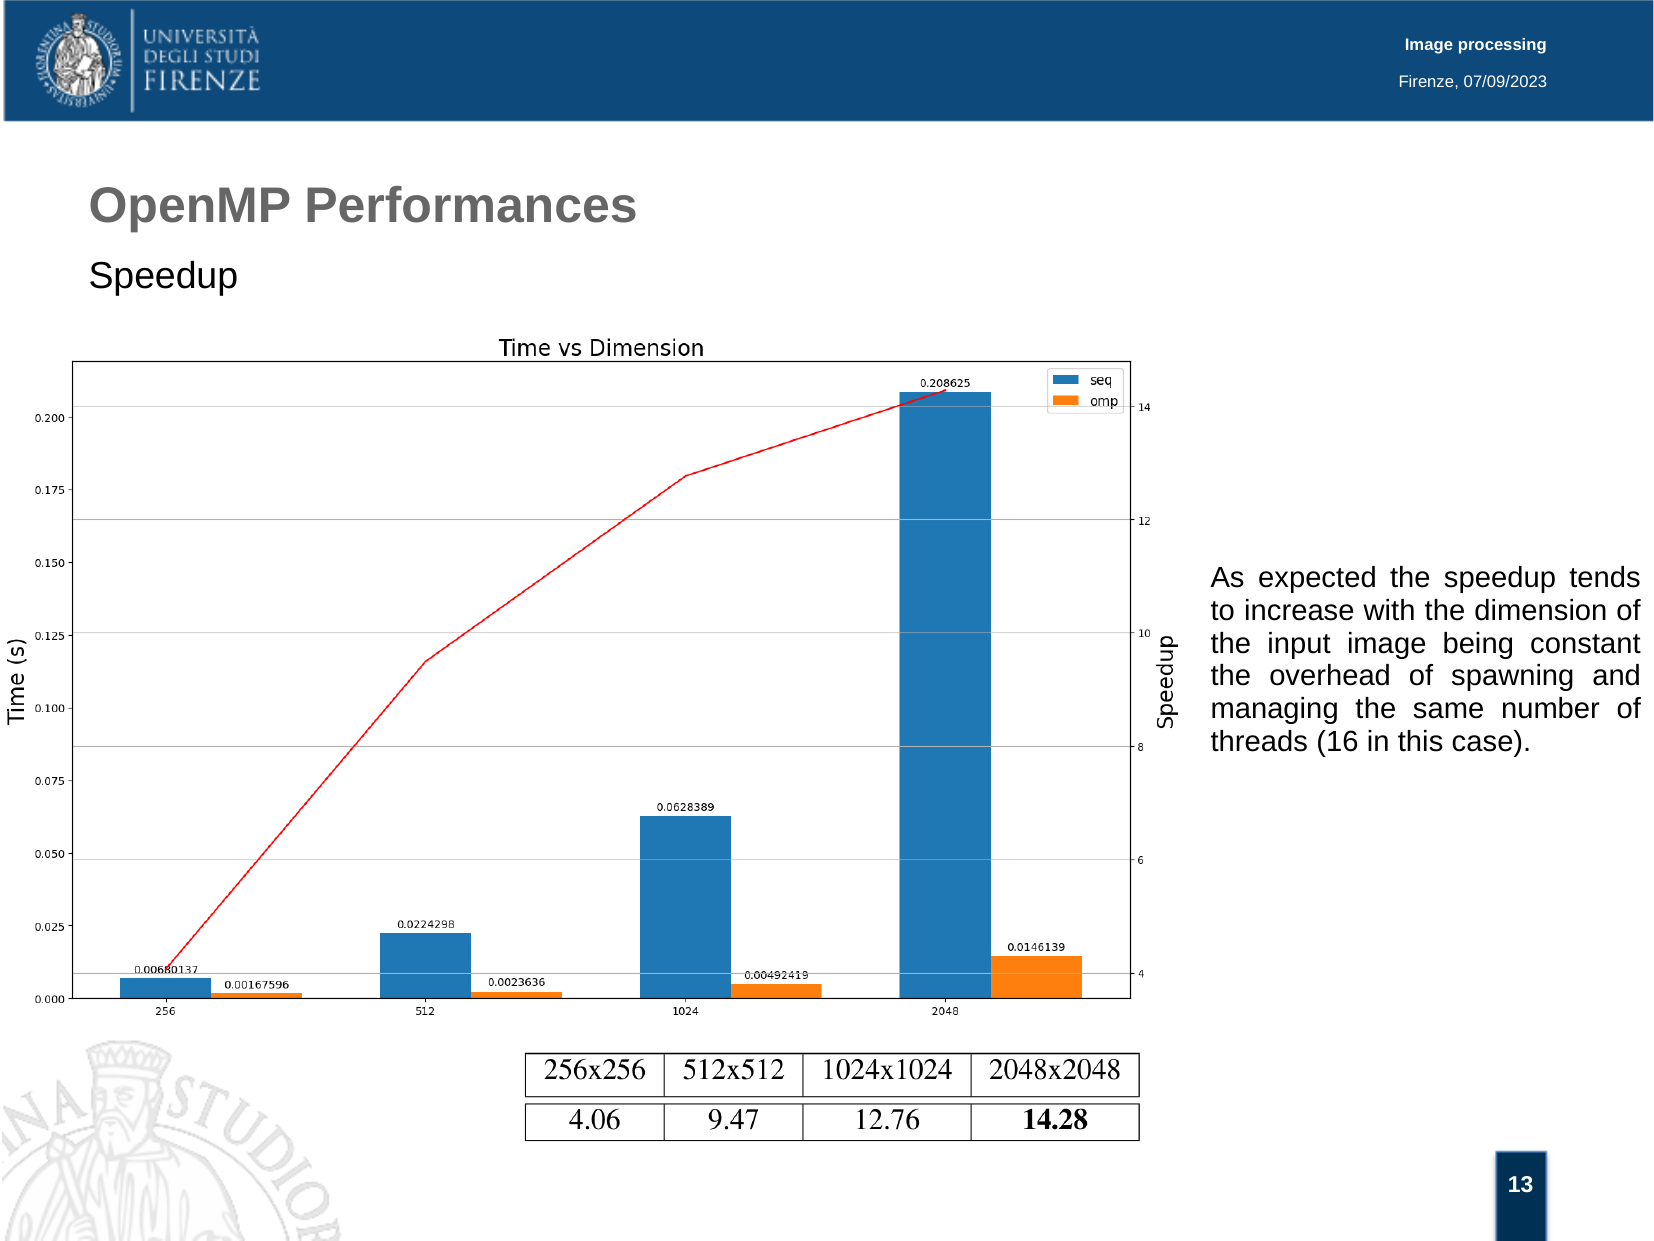

Image processing
Firenze, 07/09/2023
OpenMP Performances
Speedup
As expected the speedup tends to increase with the dimension of the input image being constant the overhead of spawning and managing the same number of threads (16 in this case).
13